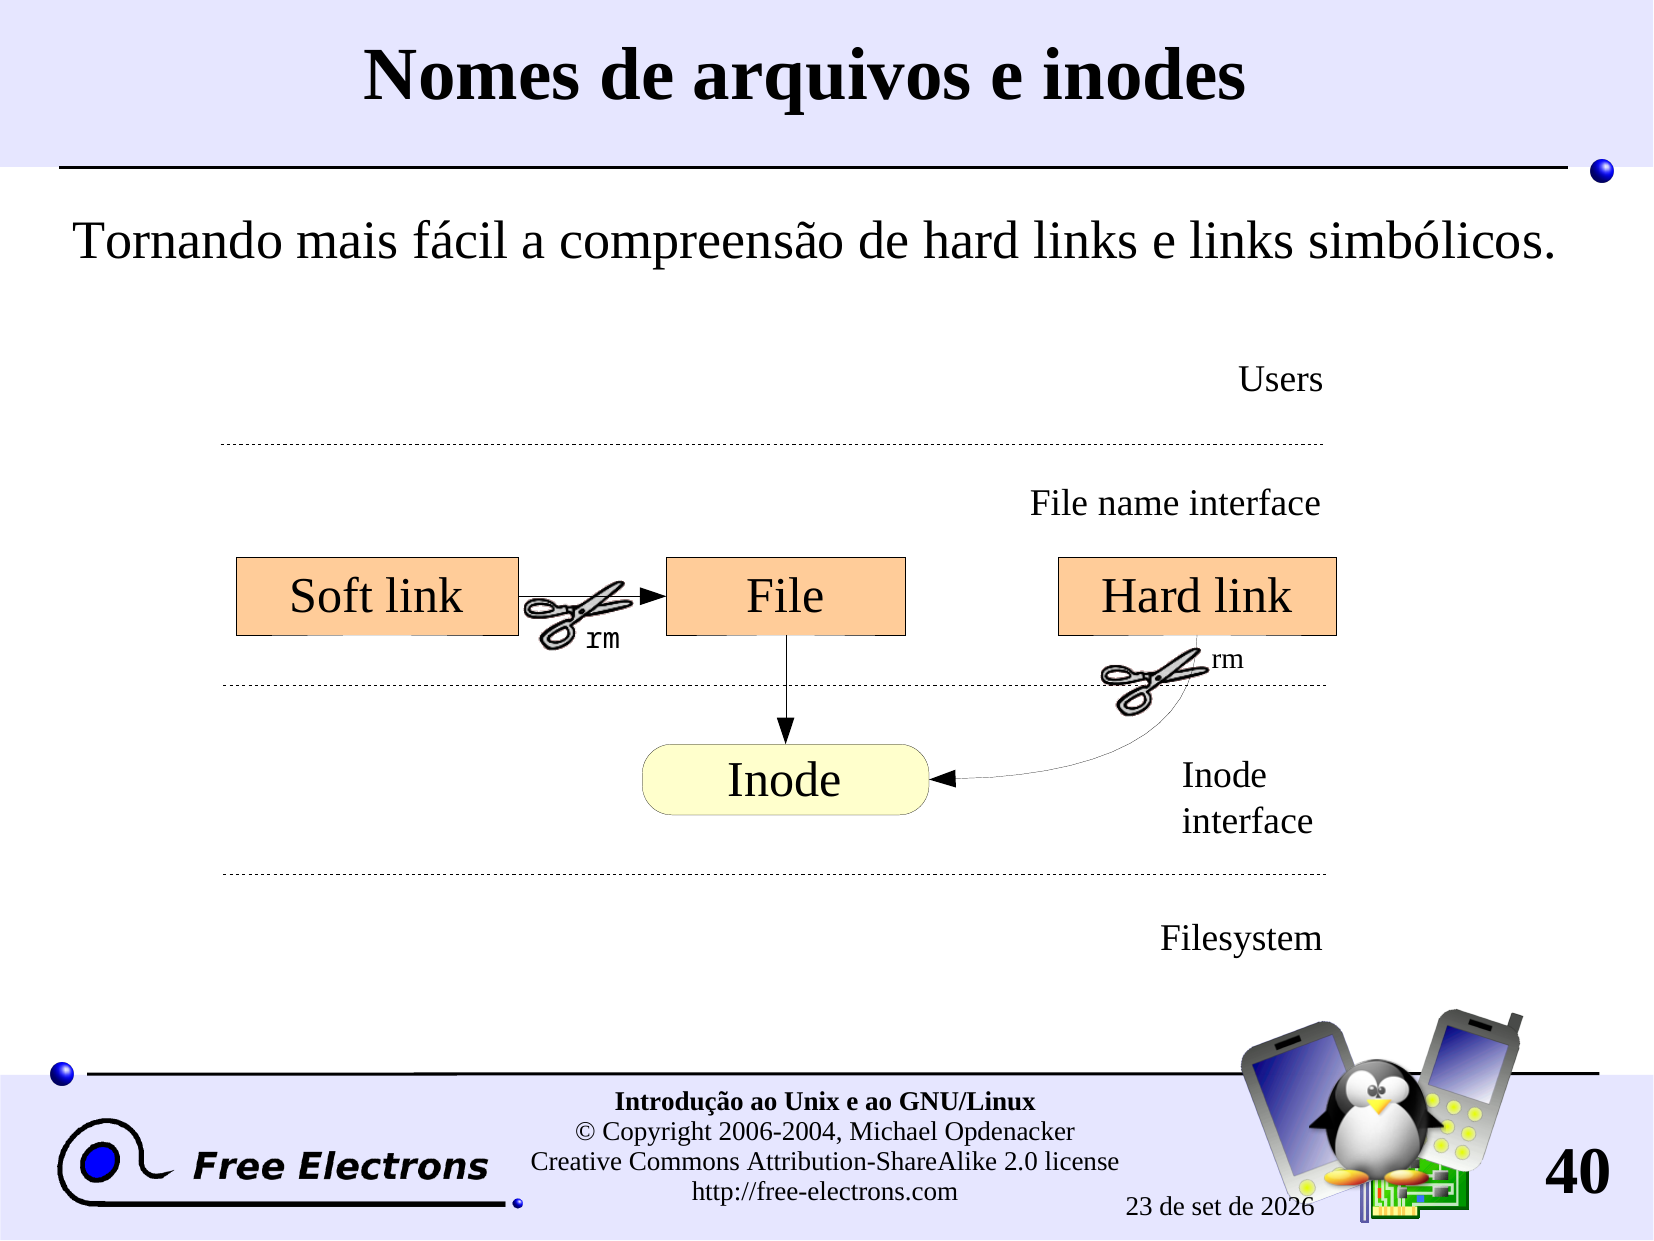

# Nomes de arquivos e inodes
Tornando mais fácil a compreensão de hard links e links simbólicos.